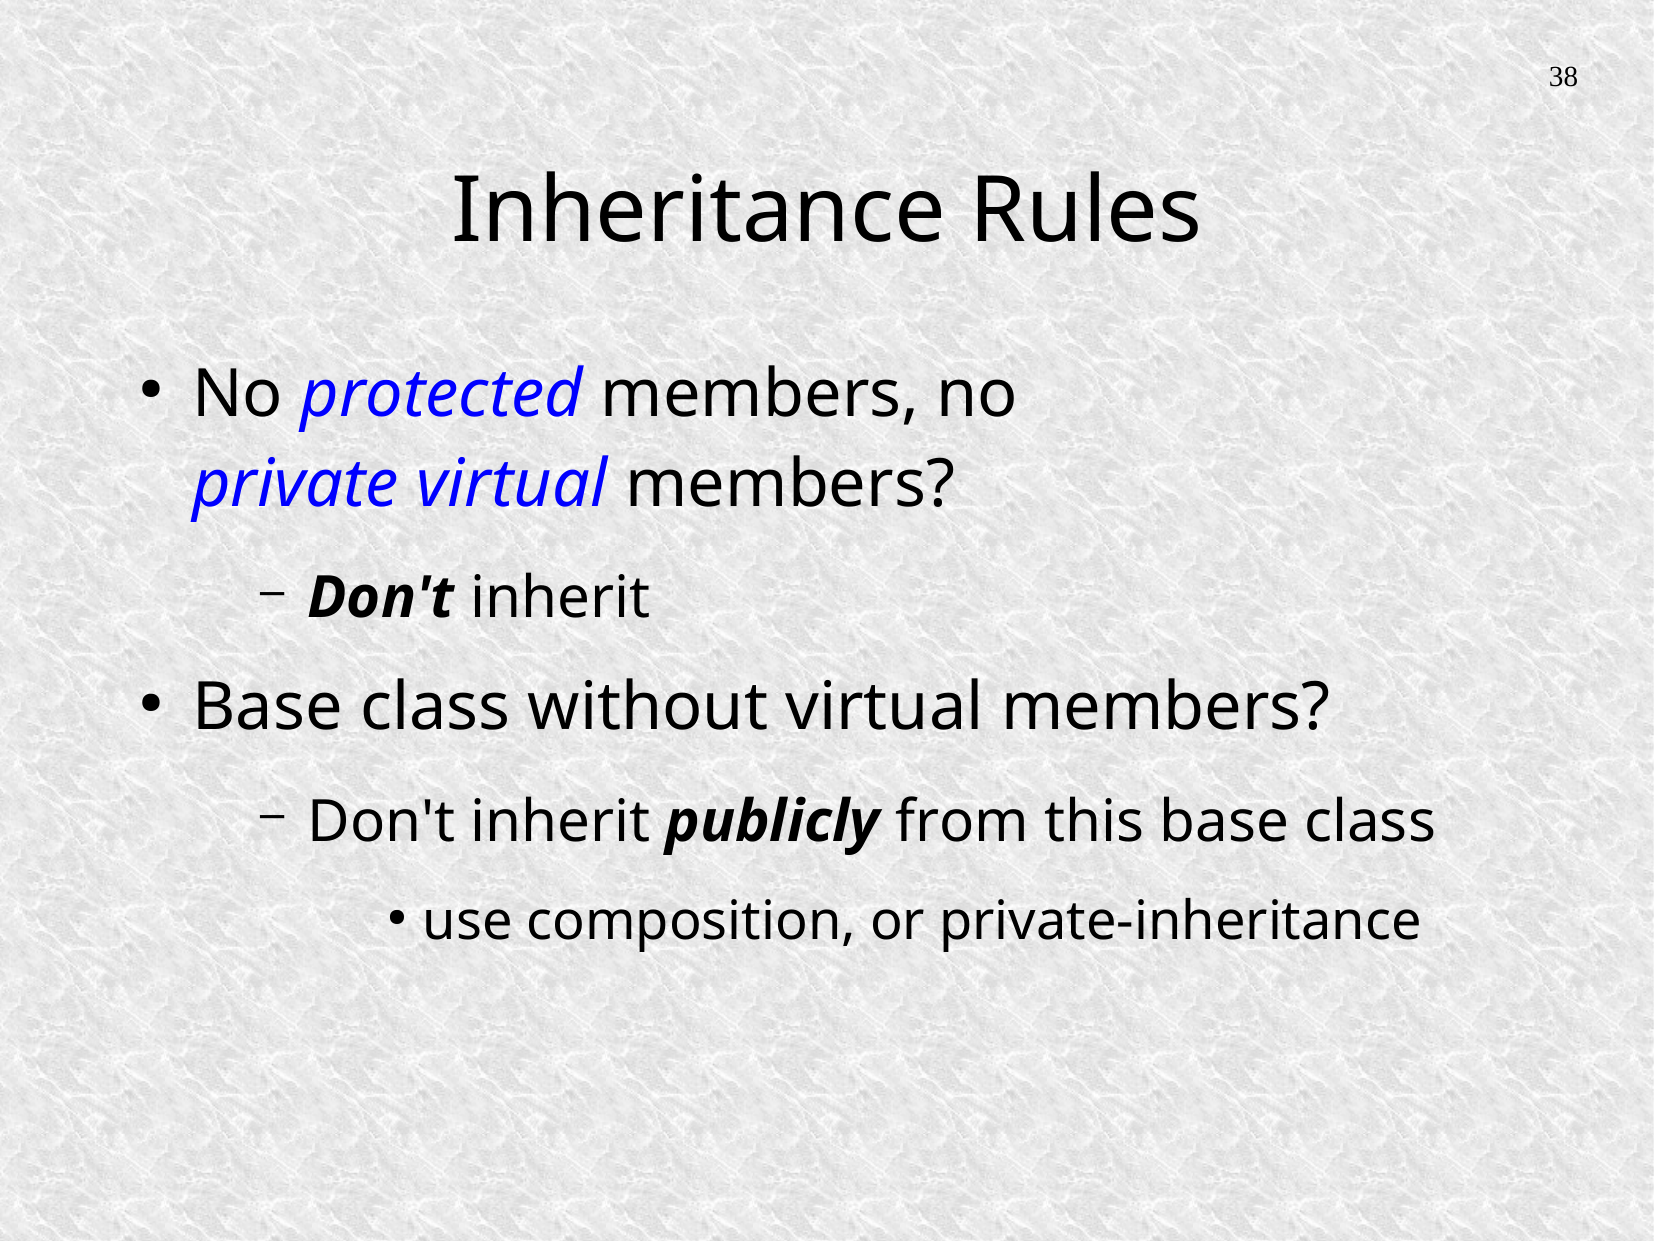

38
# Inheritance Rules
No protected members, no
private virtual members?
Don't inherit
Base class without virtual members?
Don't inherit publicly from this base class
use composition, or private-inheritance